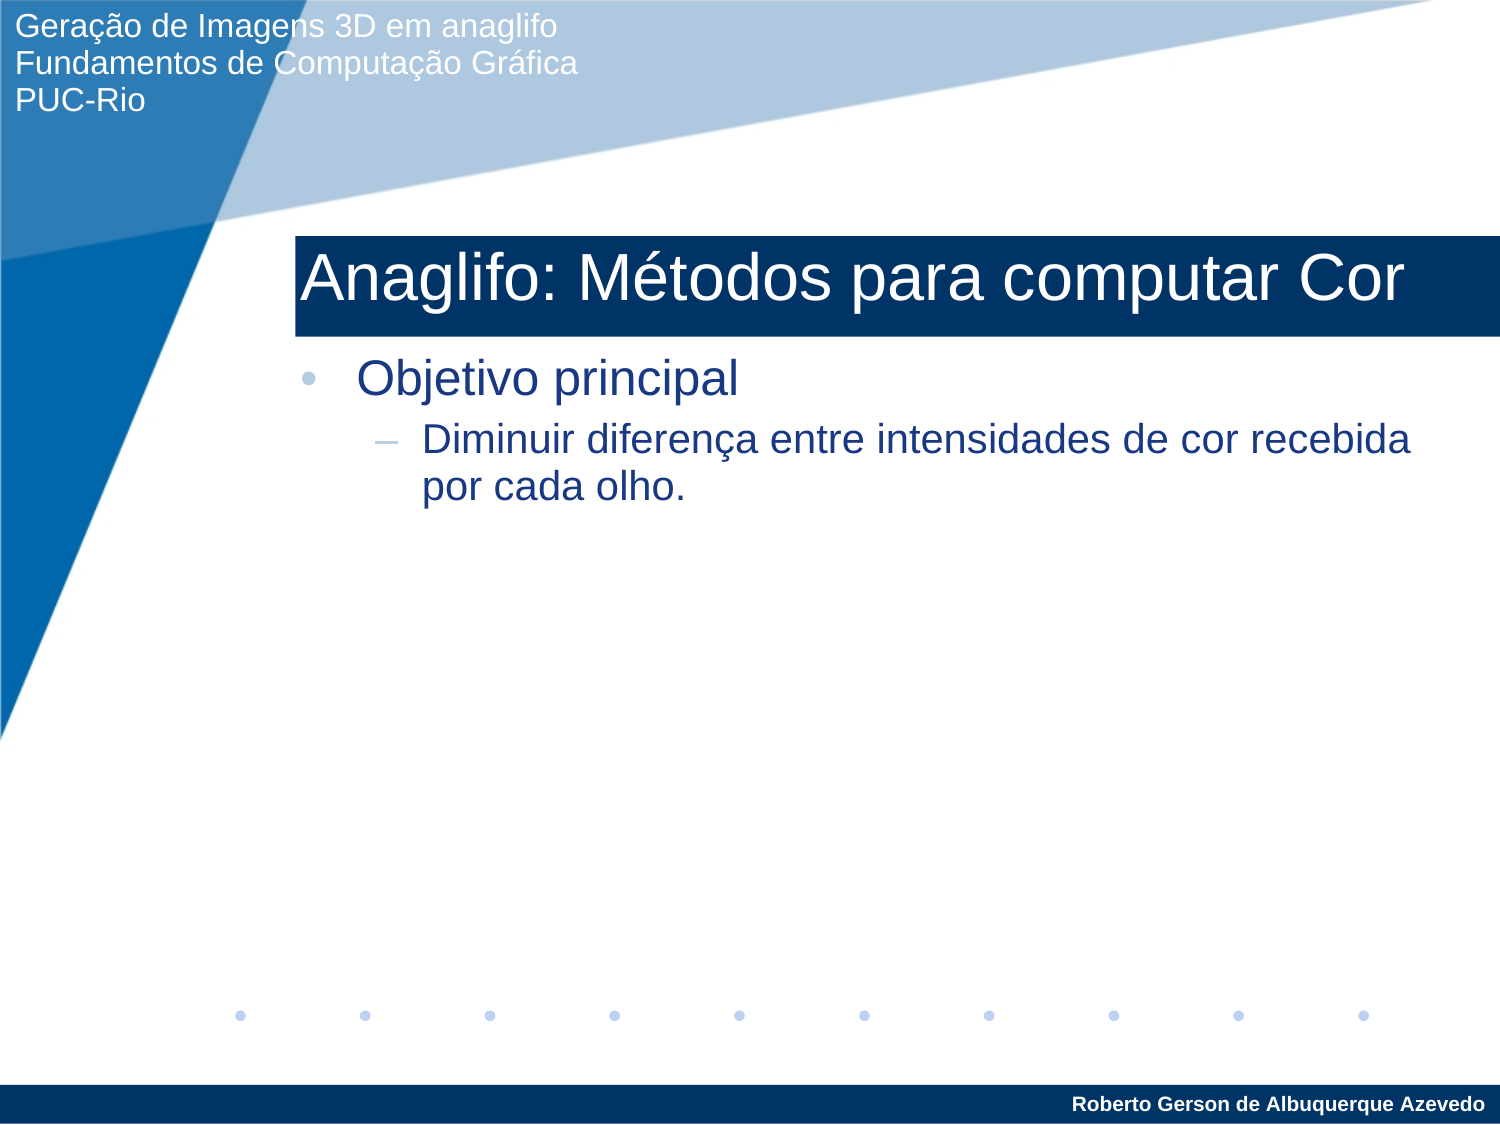

# Anaglifo: Métodos para computar Cor
Objetivo principal
Diminuir diferença entre intensidades de cor recebida por cada olho.